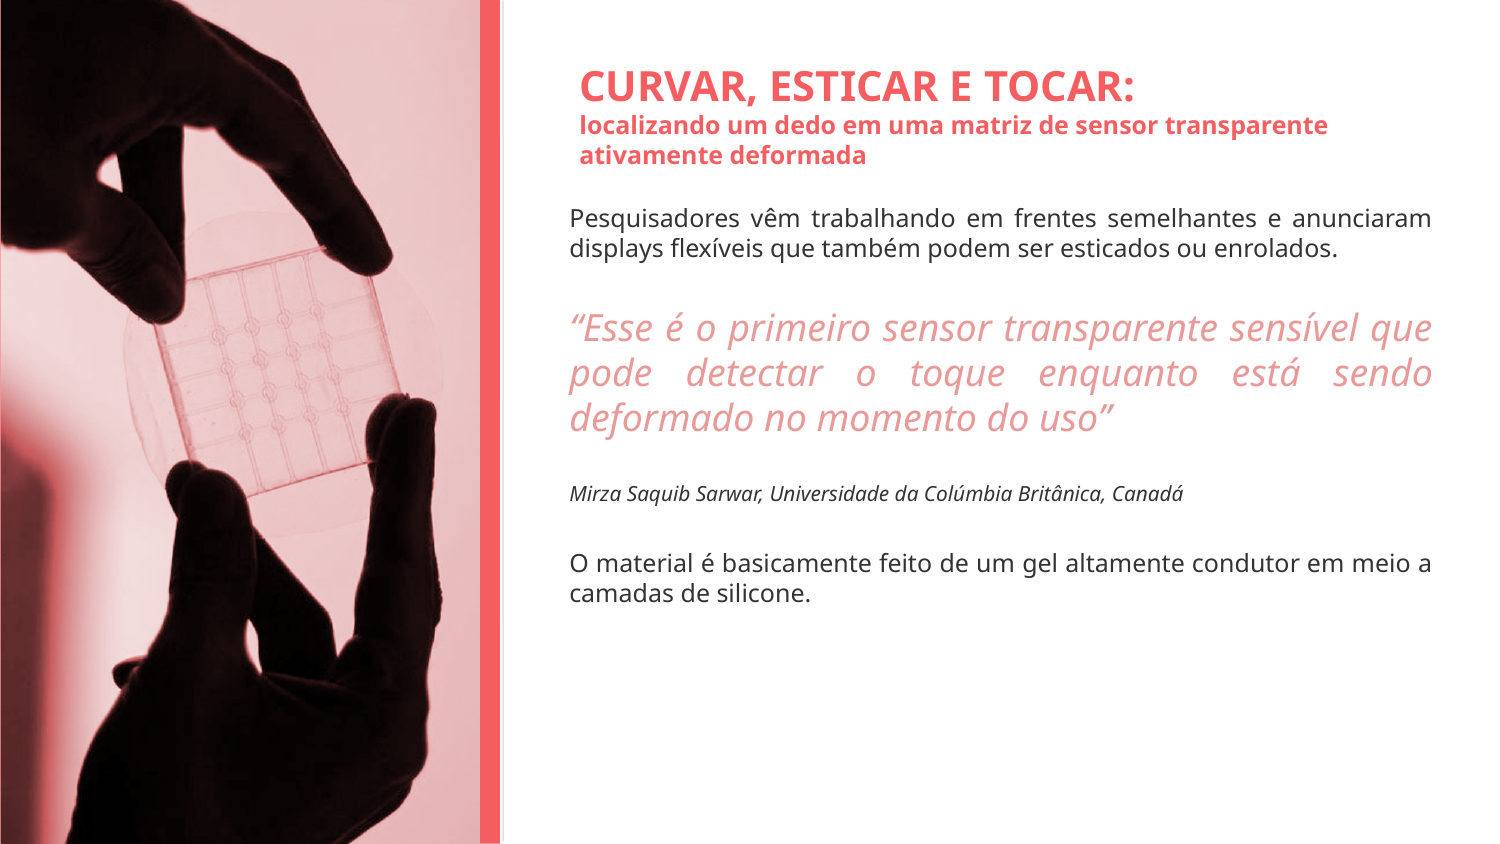

CURVAR, ESTICAR E TOCAR:
localizando um dedo em uma matriz de sensor transparente ativamente deformada
#
Pesquisadores vêm trabalhando em frentes semelhantes e anunciaram displays flexíveis que também podem ser esticados ou enrolados.
“Esse é o primeiro sensor transparente sensível que pode detectar o toque enquanto está sendo deformado no momento do uso”
Mirza Saquib Sarwar, Universidade da Colúmbia Britânica, Canadá
O material é basicamente feito de um gel altamente condutor em meio a camadas de silicone.